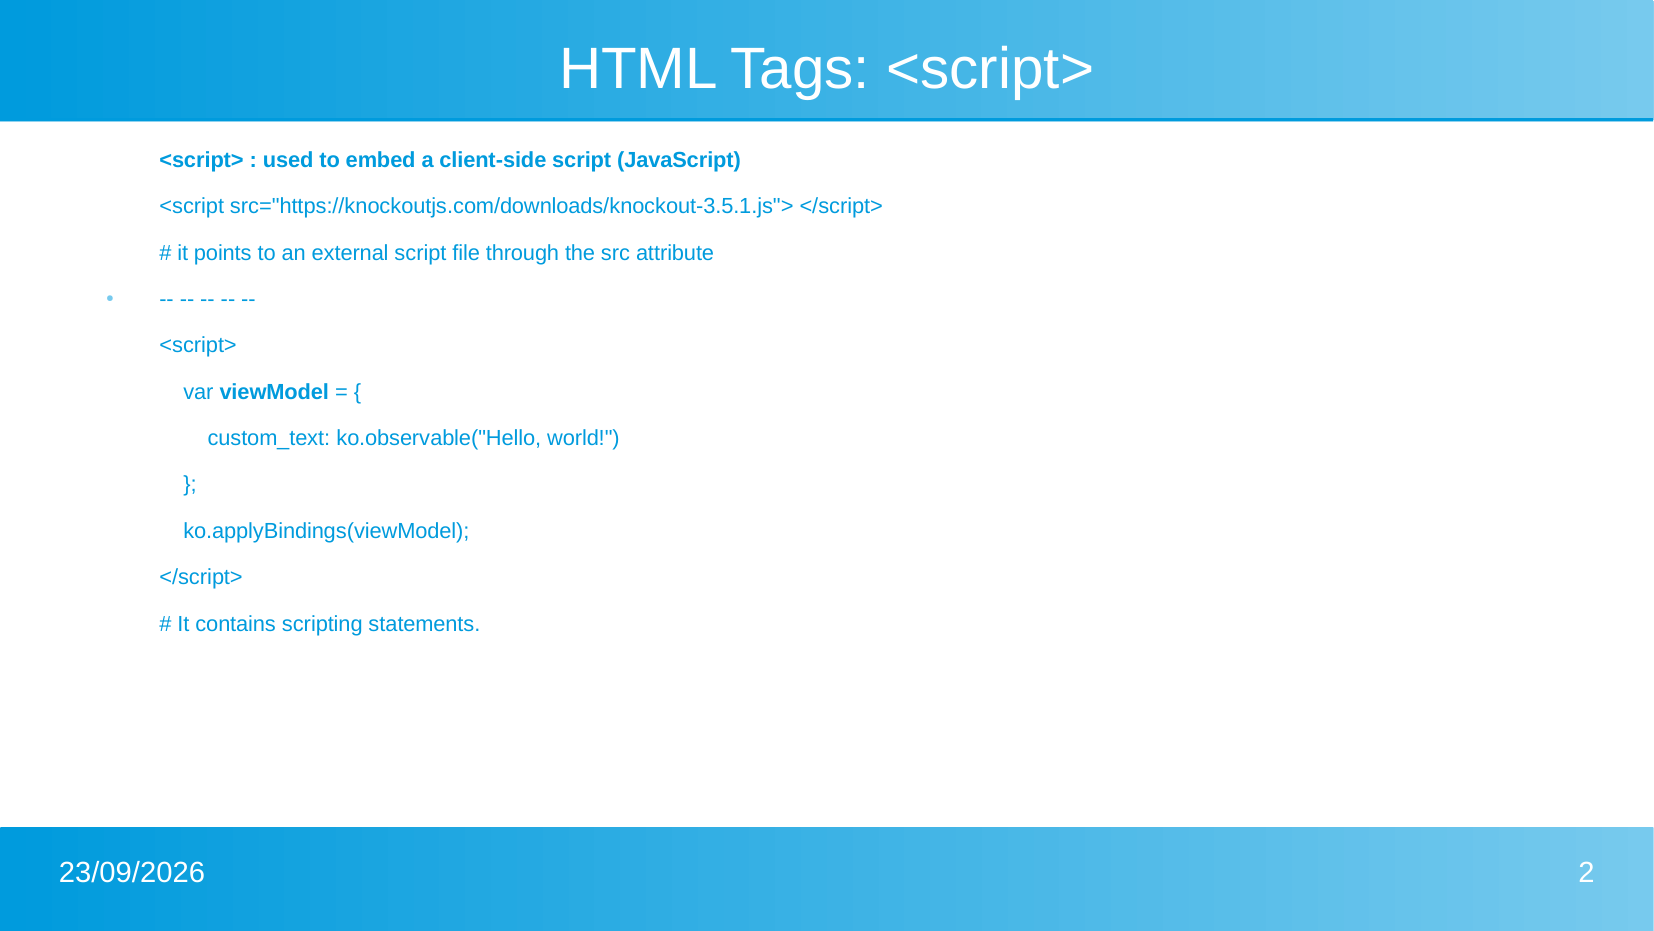

# HTML Tags: <script>
<script> : used to embed a client-side script (JavaScript)
<script src="https://knockoutjs.com/downloads/knockout-3.5.1.js"> </script>
# it points to an external script file through the src attribute
-- -- -- -- --
<script>
 var viewModel = {
 custom_text: ko.observable("Hello, world!")
 };
 ko.applyBindings(viewModel);
</script>
# It contains scripting statements.
2